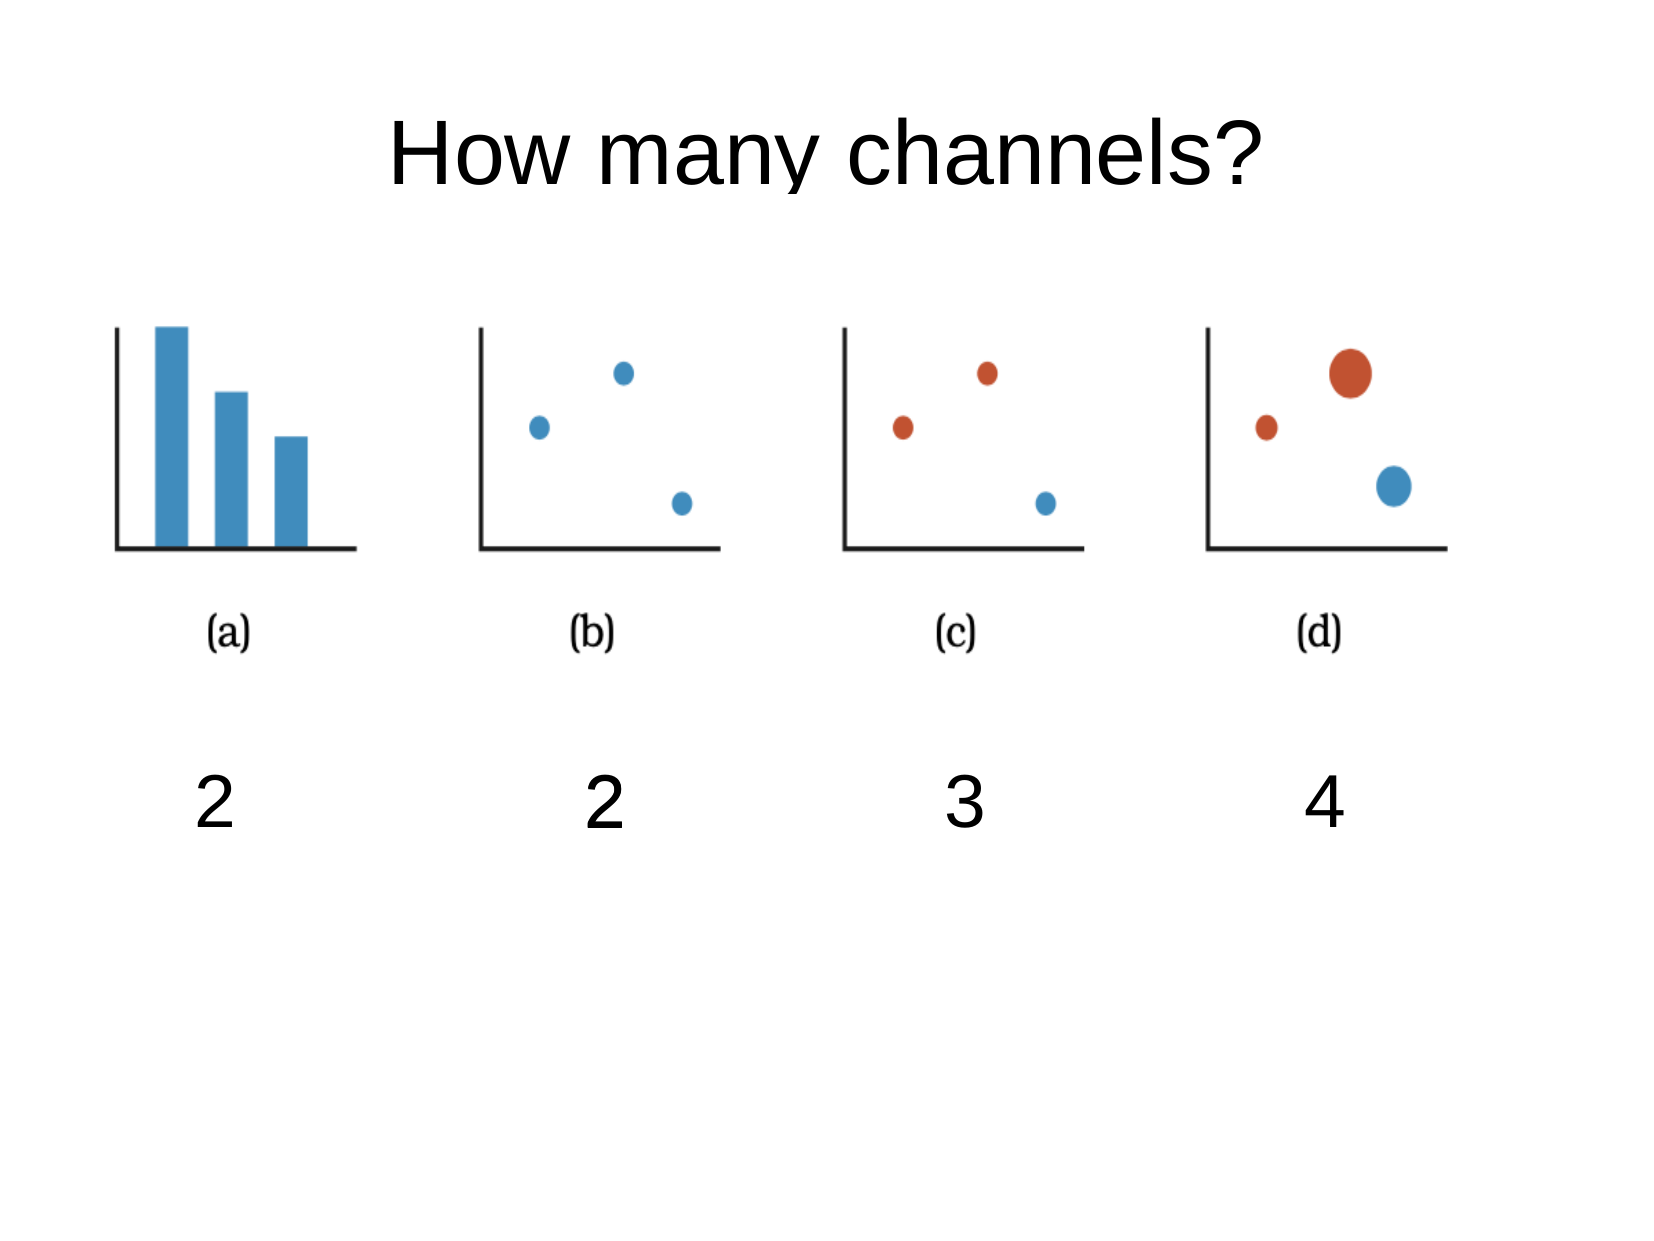

# How many channels?
2
2
3
4
2